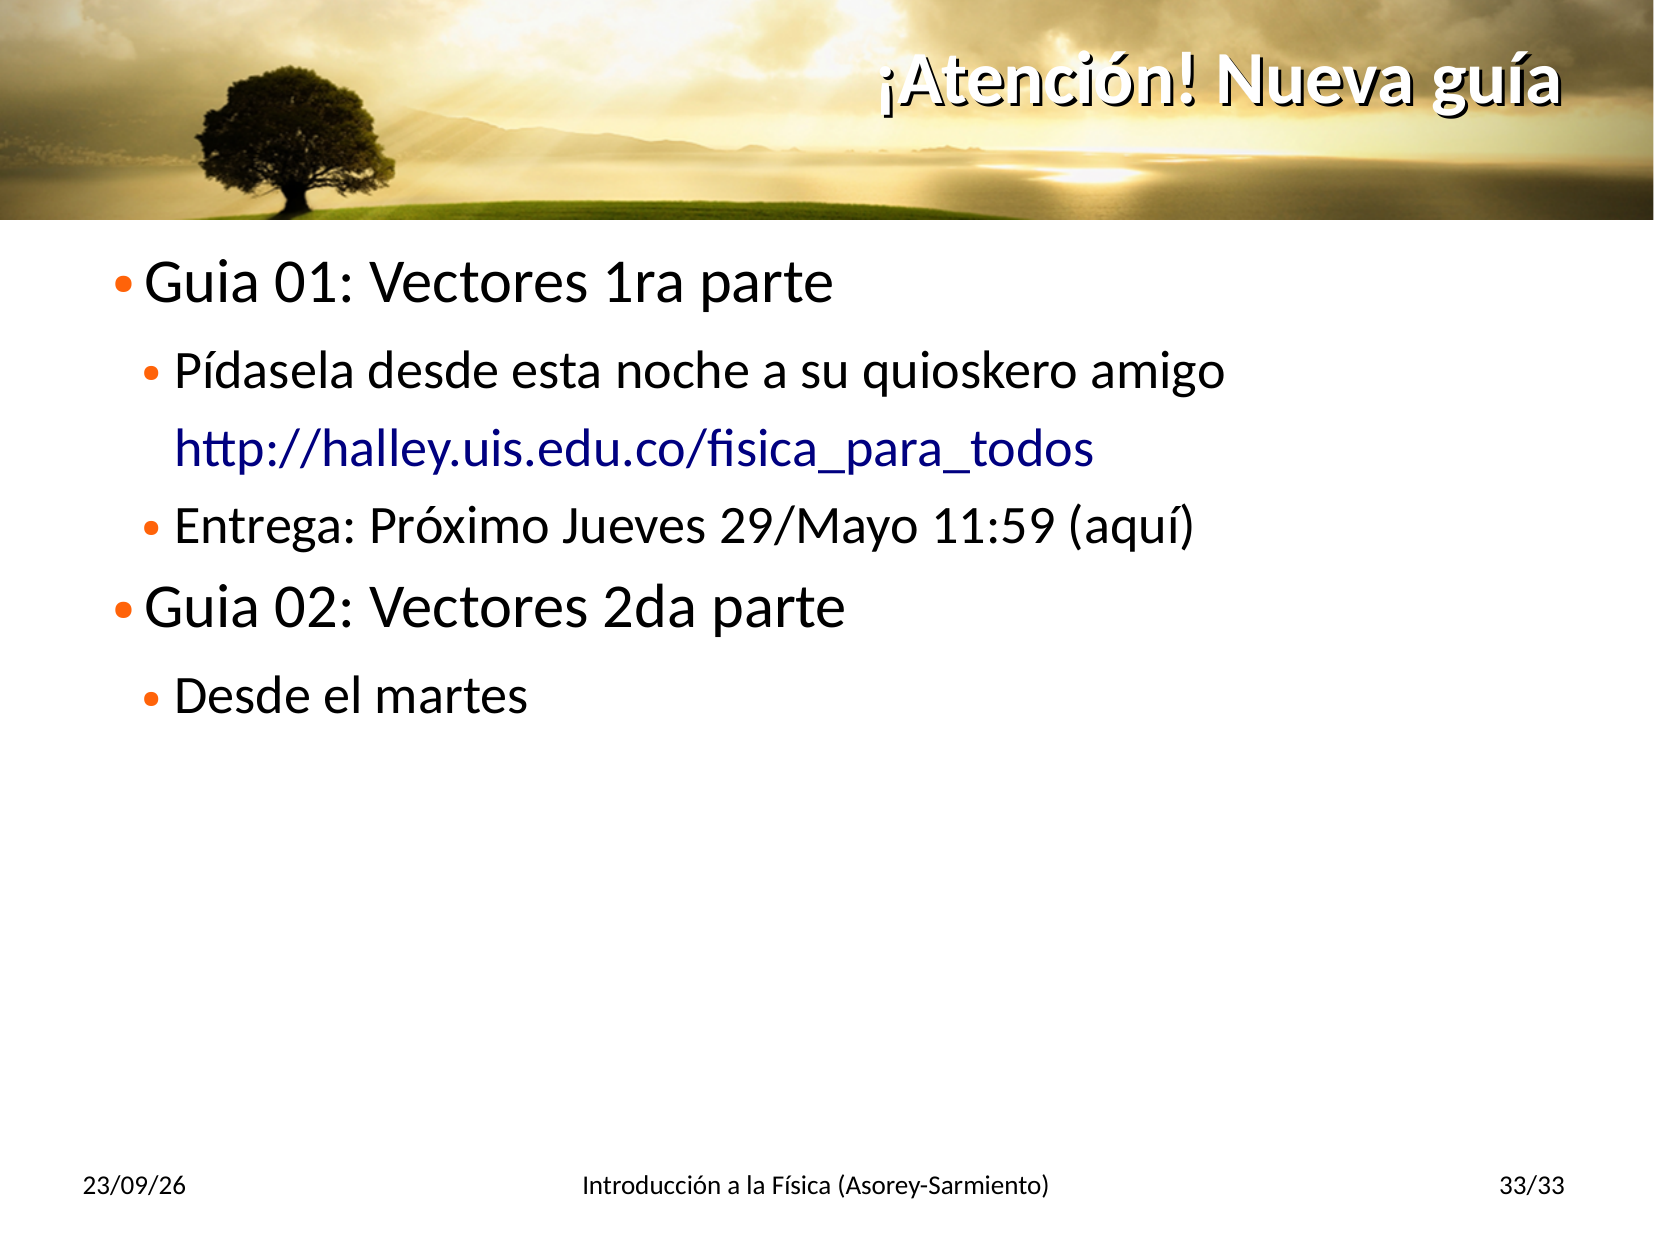

# ¡Atención! Nueva guía
Guia 01: Vectores 1ra parte
Pídasela desde esta noche a su quioskero amigo
http://halley.uis.edu.co/fisica_para_todos
Entrega: Próximo Jueves 29/Mayo 11:59 (aquí)
Guia 02: Vectores 2da parte
Desde el martes
Introducción a la Física (Asorey-Sarmiento)
33